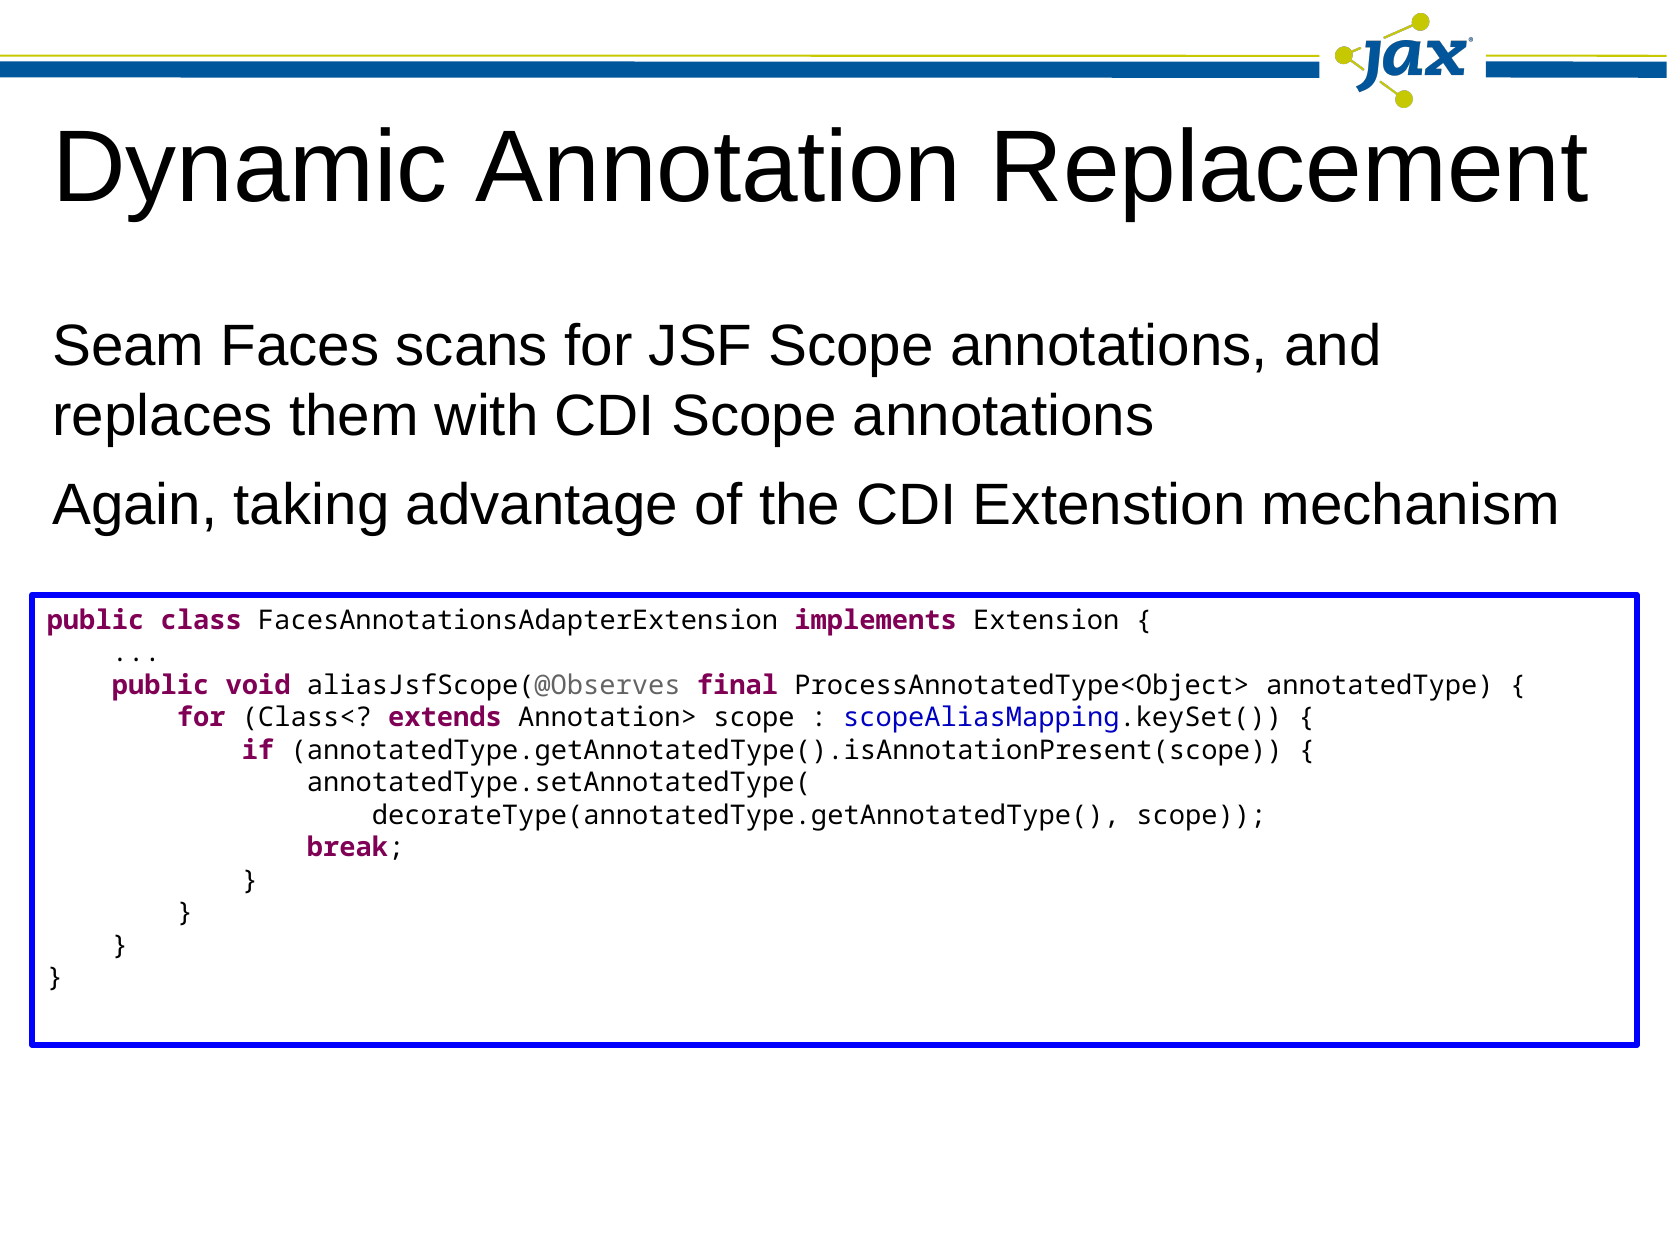

# Dynamic Annotation Replacement
Seam Faces scans for JSF Scope annotations, and replaces them with CDI Scope annotations
Again, taking advantage of the CDI Extenstion mechanism
public class FacesAnnotationsAdapterExtension implements Extension {
 ...
 public void aliasJsfScope(@Observes final ProcessAnnotatedType<Object> annotatedType) {
 for (Class<? extends Annotation> scope : scopeAliasMapping.keySet()) {
 if (annotatedType.getAnnotatedType().isAnnotationPresent(scope)) {
 annotatedType.setAnnotatedType(
 decorateType(annotatedType.getAnnotatedType(), scope));
 break;
 }
 }
 }
}